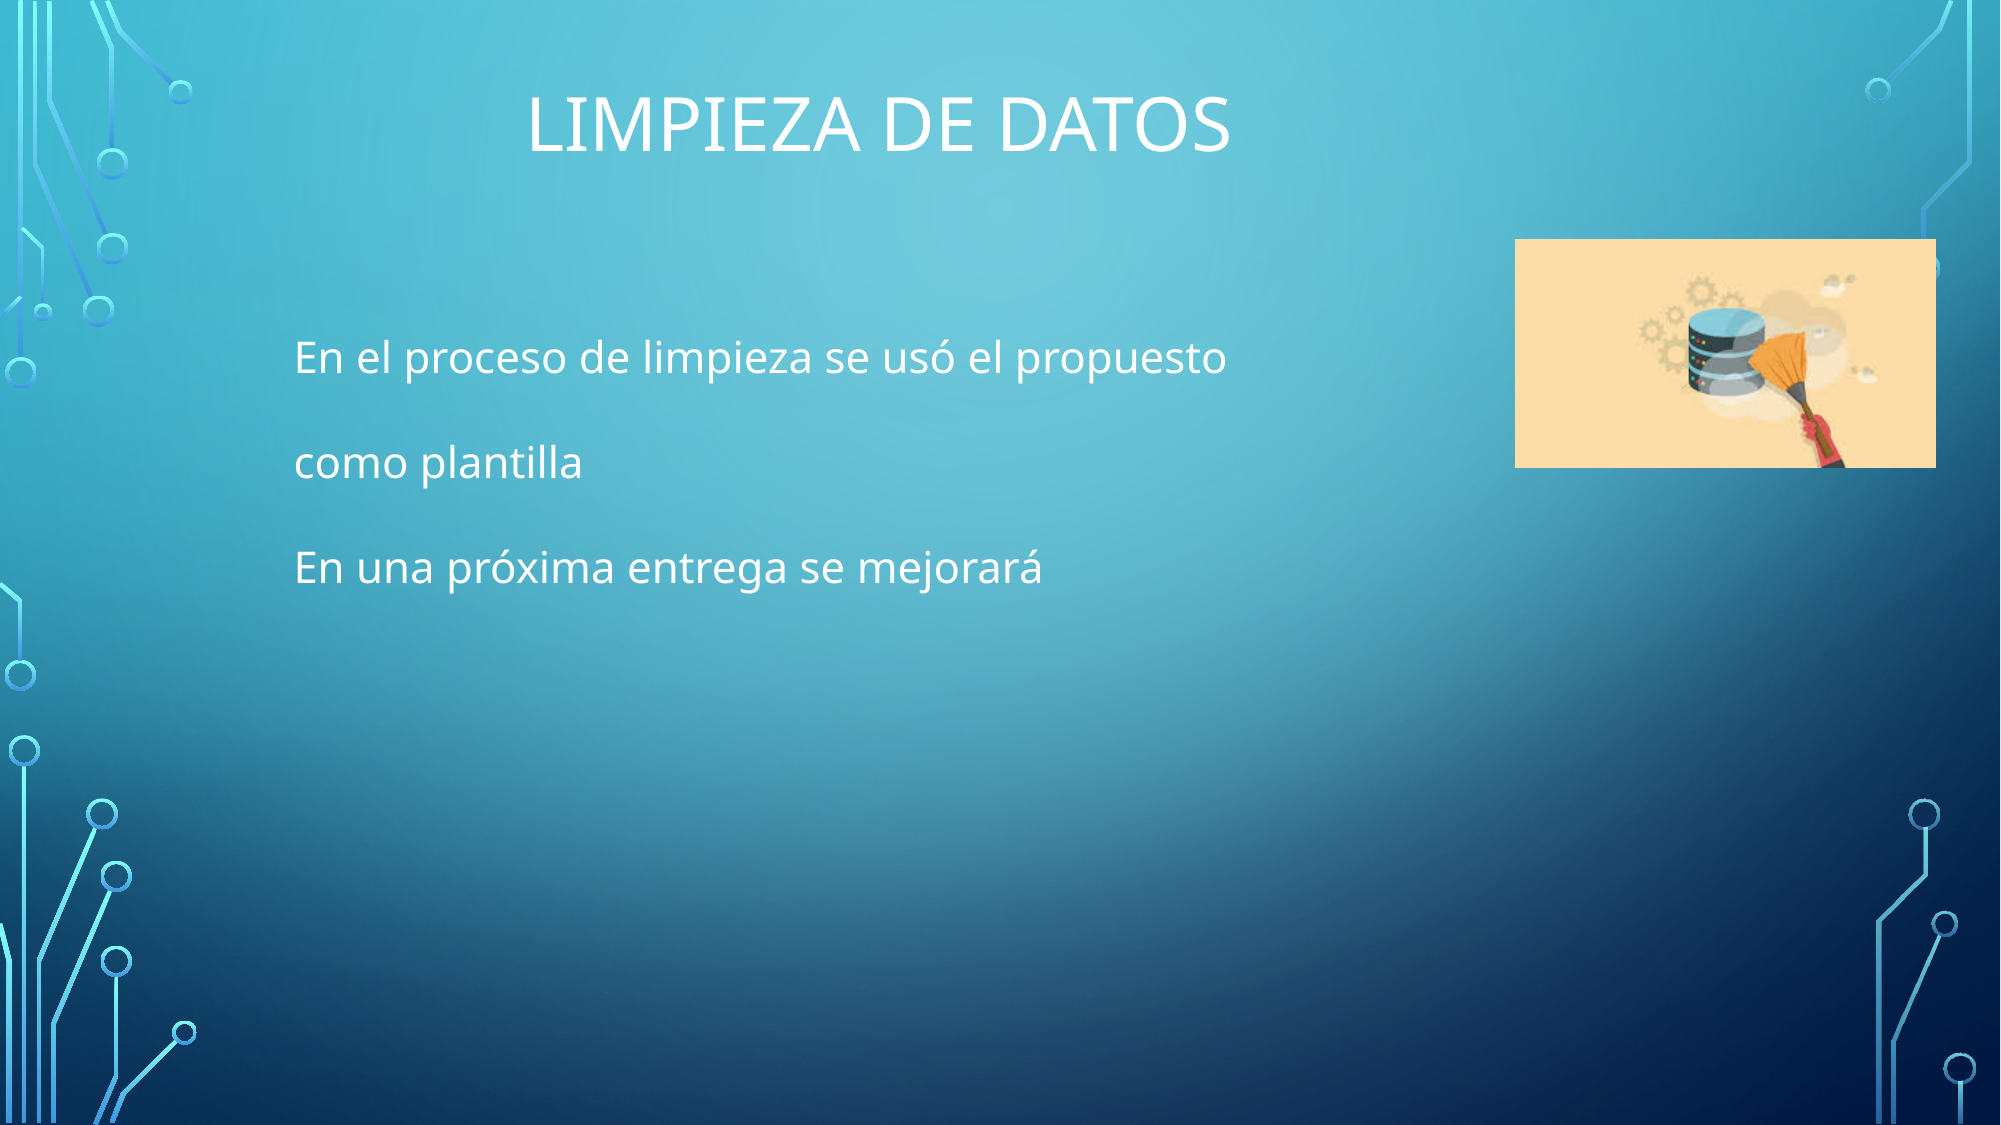

# Limpieza de datos
En el proceso de limpieza se usó el propuesto como plantilla
En una próxima entrega se mejorará